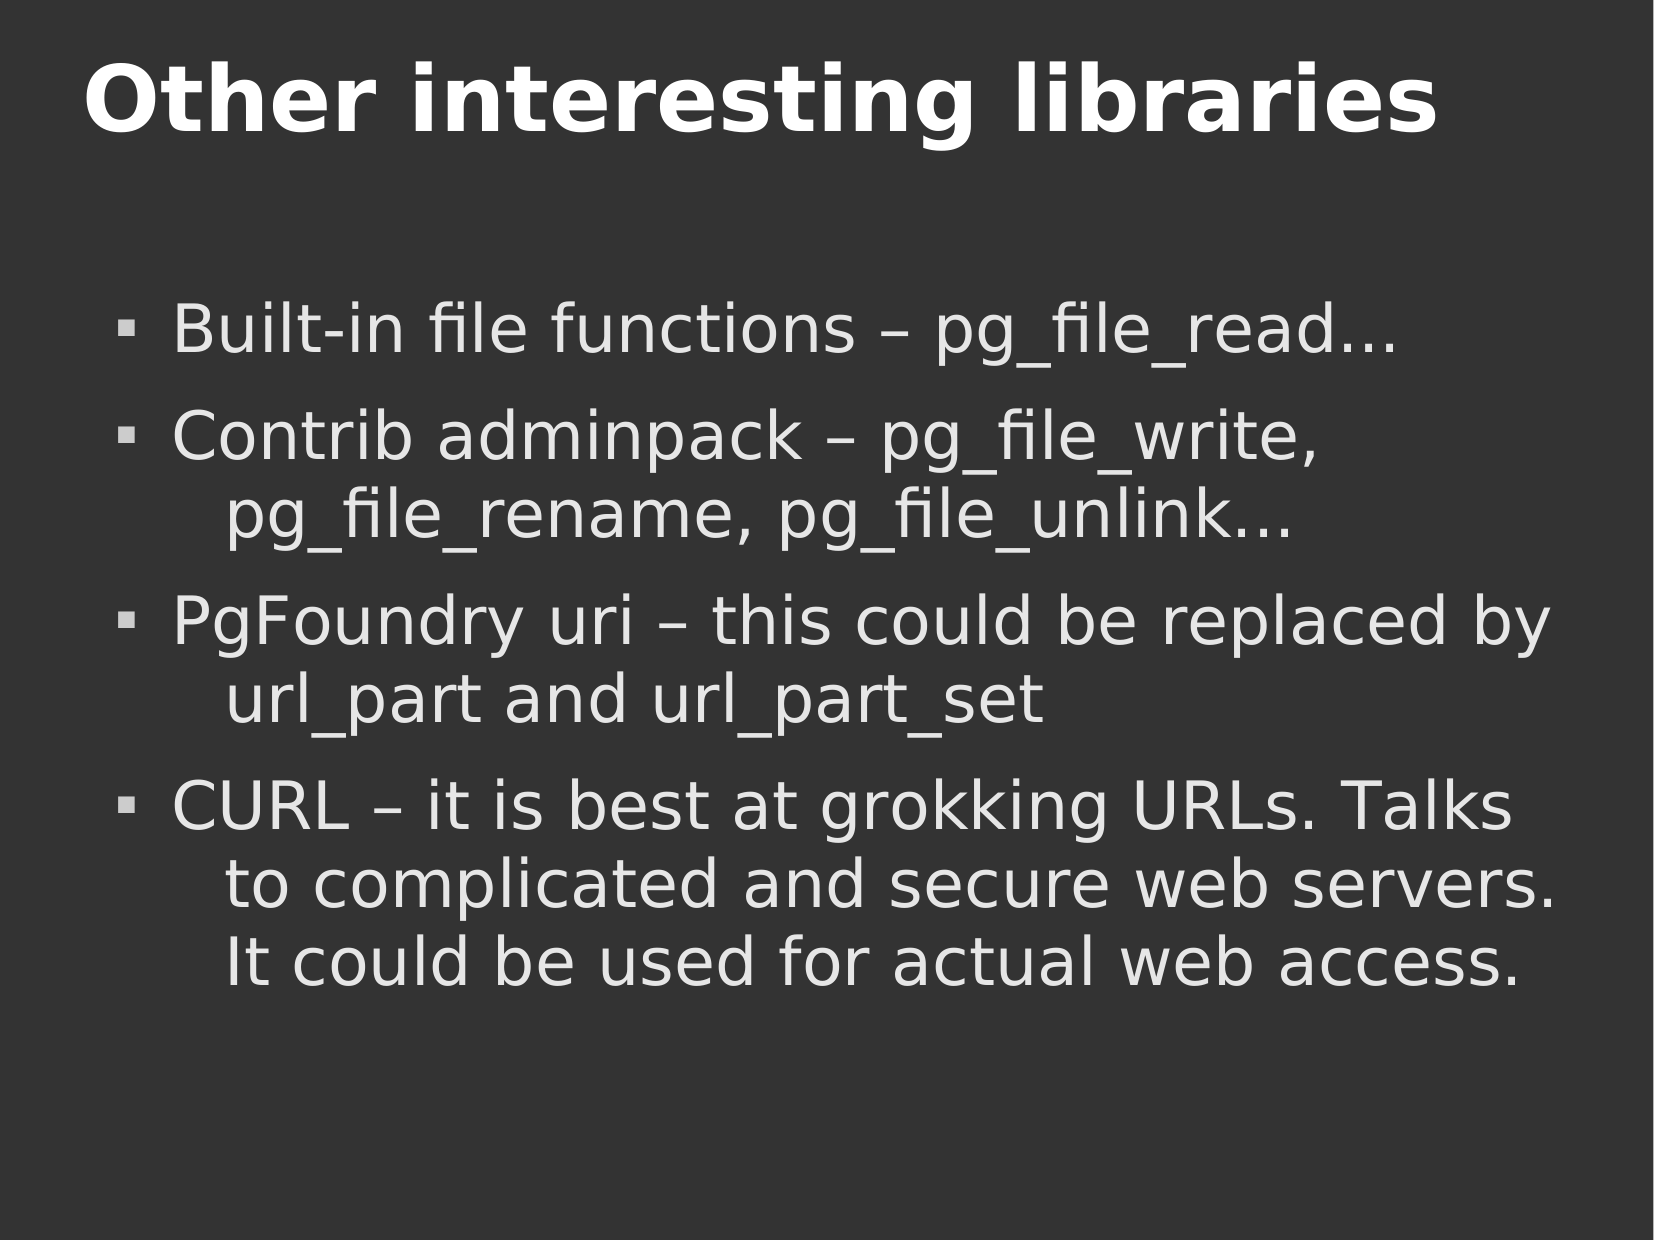

# Other interesting libraries
Built-in file functions – pg_file_read...
Contrib adminpack – pg_file_write, pg_file_rename, pg_file_unlink...
PgFoundry uri – this could be replaced by url_part and url_part_set
CURL – it is best at grokking URLs. Talks to complicated and secure web servers. It could be used for actual web access.